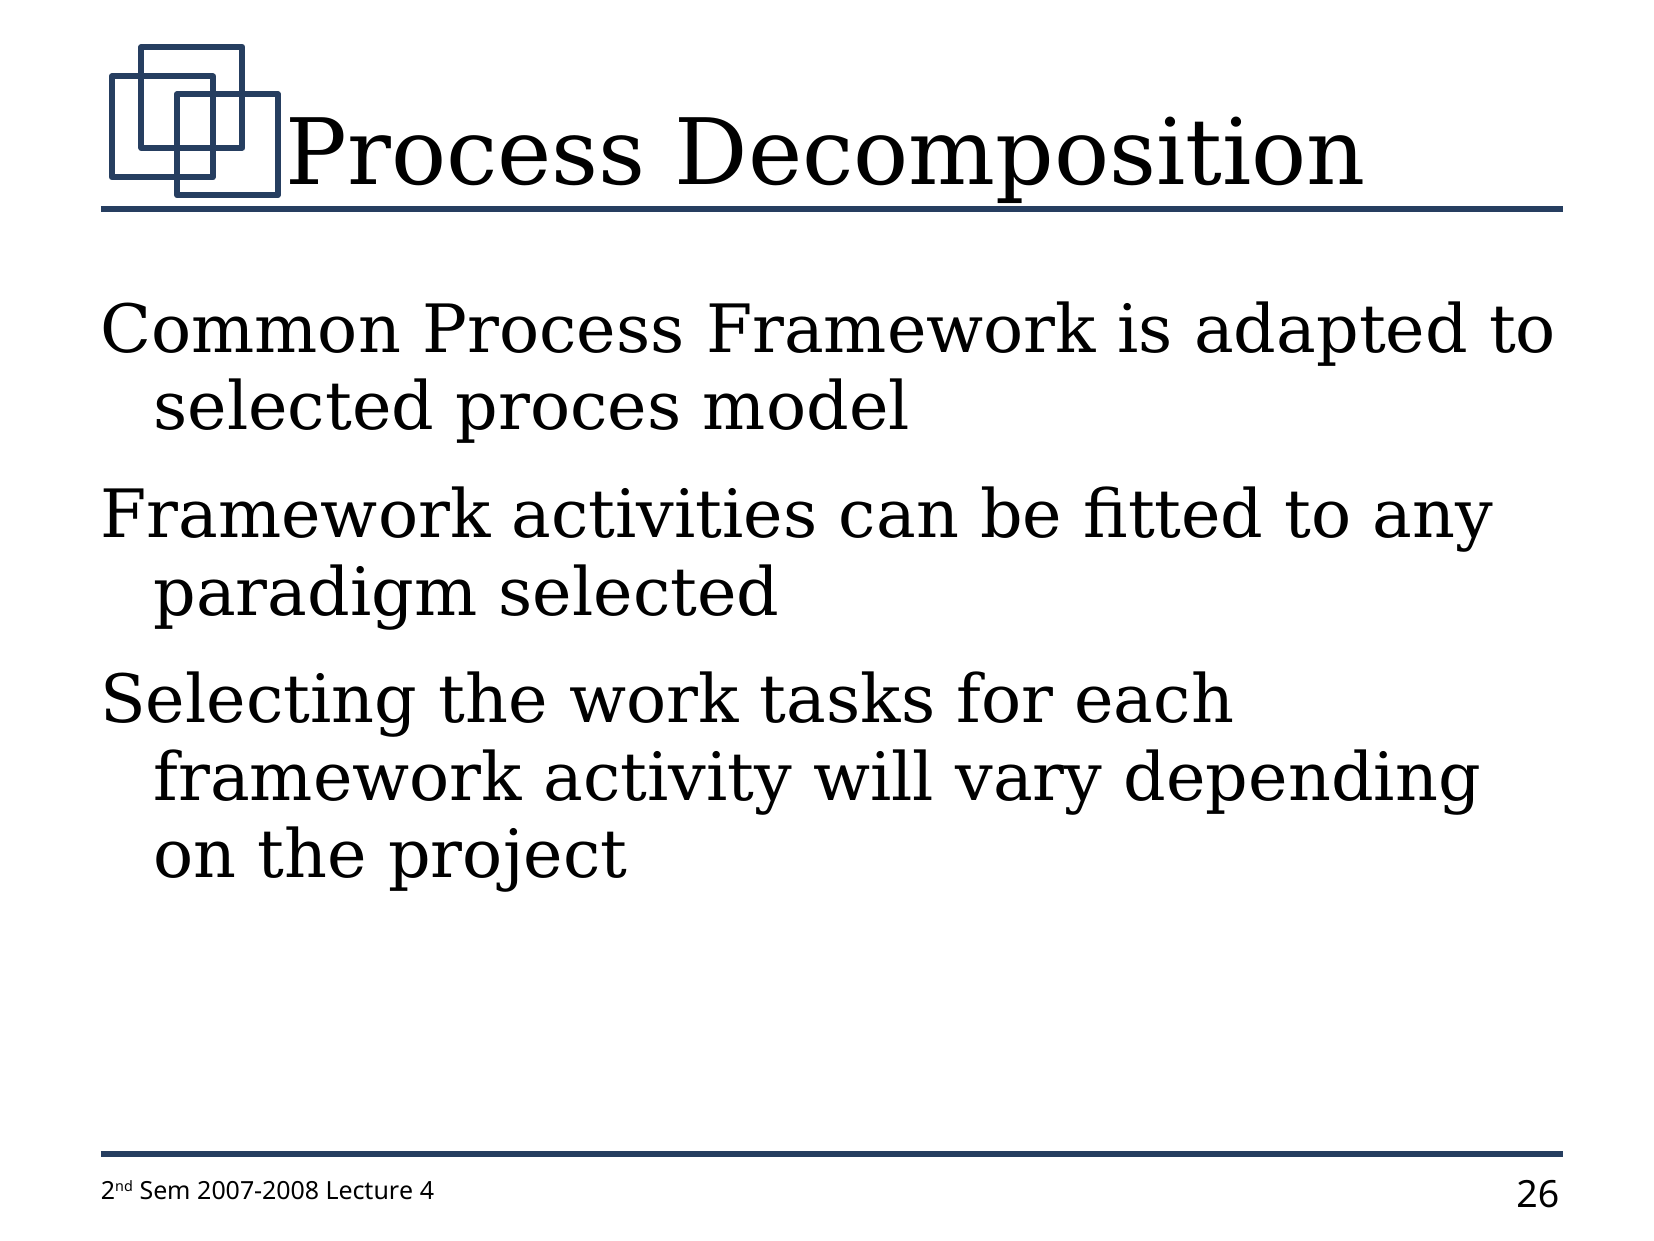

# Process Decomposition
Common Process Framework is adapted to selected proces model
Framework activities can be fitted to any paradigm selected
Selecting the work tasks for each framework activity will vary depending on the project